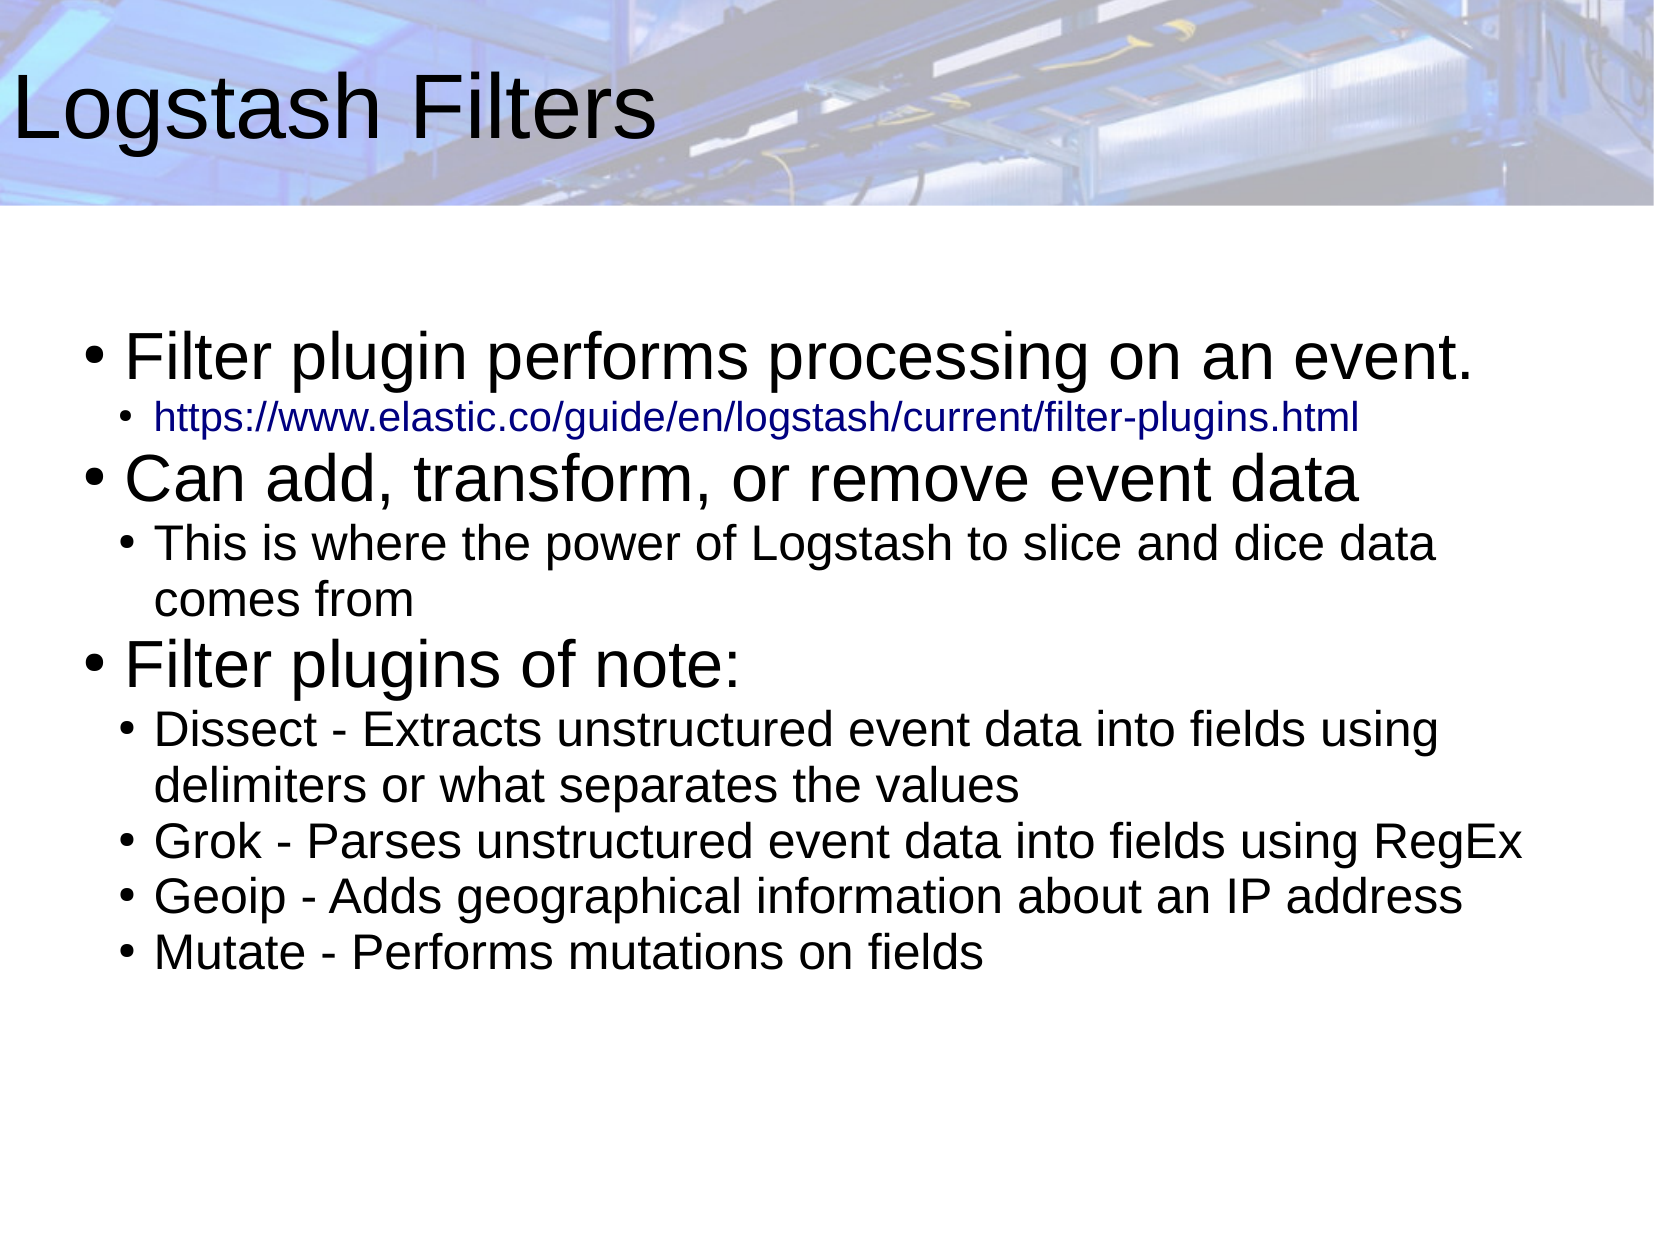

# Logstash Filters
 Filter plugin performs processing on an event.
https://www.elastic.co/guide/en/logstash/current/filter-plugins.html
 Can add, transform, or remove event data
This is where the power of Logstash to slice and dice data comes from
 Filter plugins of note:
Dissect - Extracts unstructured event data into fields using delimiters or what separates the values
Grok - Parses unstructured event data into fields using RegEx
Geoip - Adds geographical information about an IP address
Mutate - Performs mutations on fields